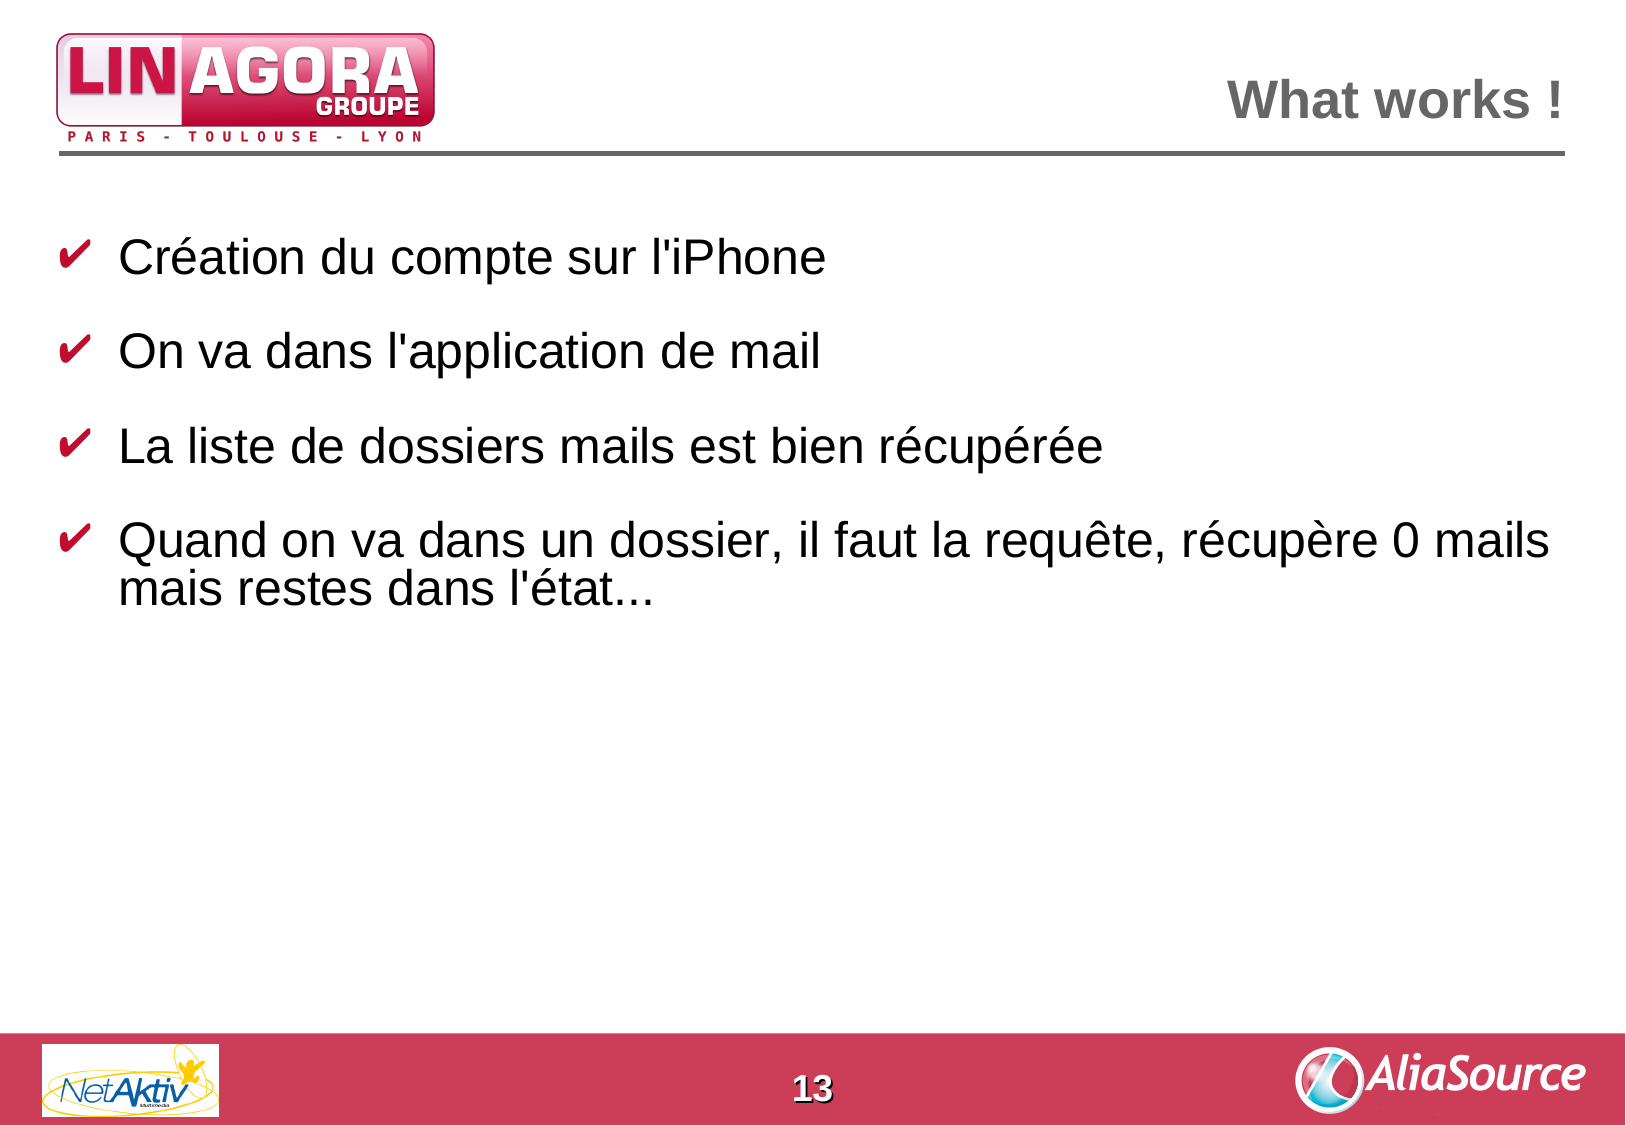

# What works !
Création du compte sur l'iPhone
On va dans l'application de mail
La liste de dossiers mails est bien récupérée
Quand on va dans un dossier, il faut la requête, récupère 0 mails mais restes dans l'état...